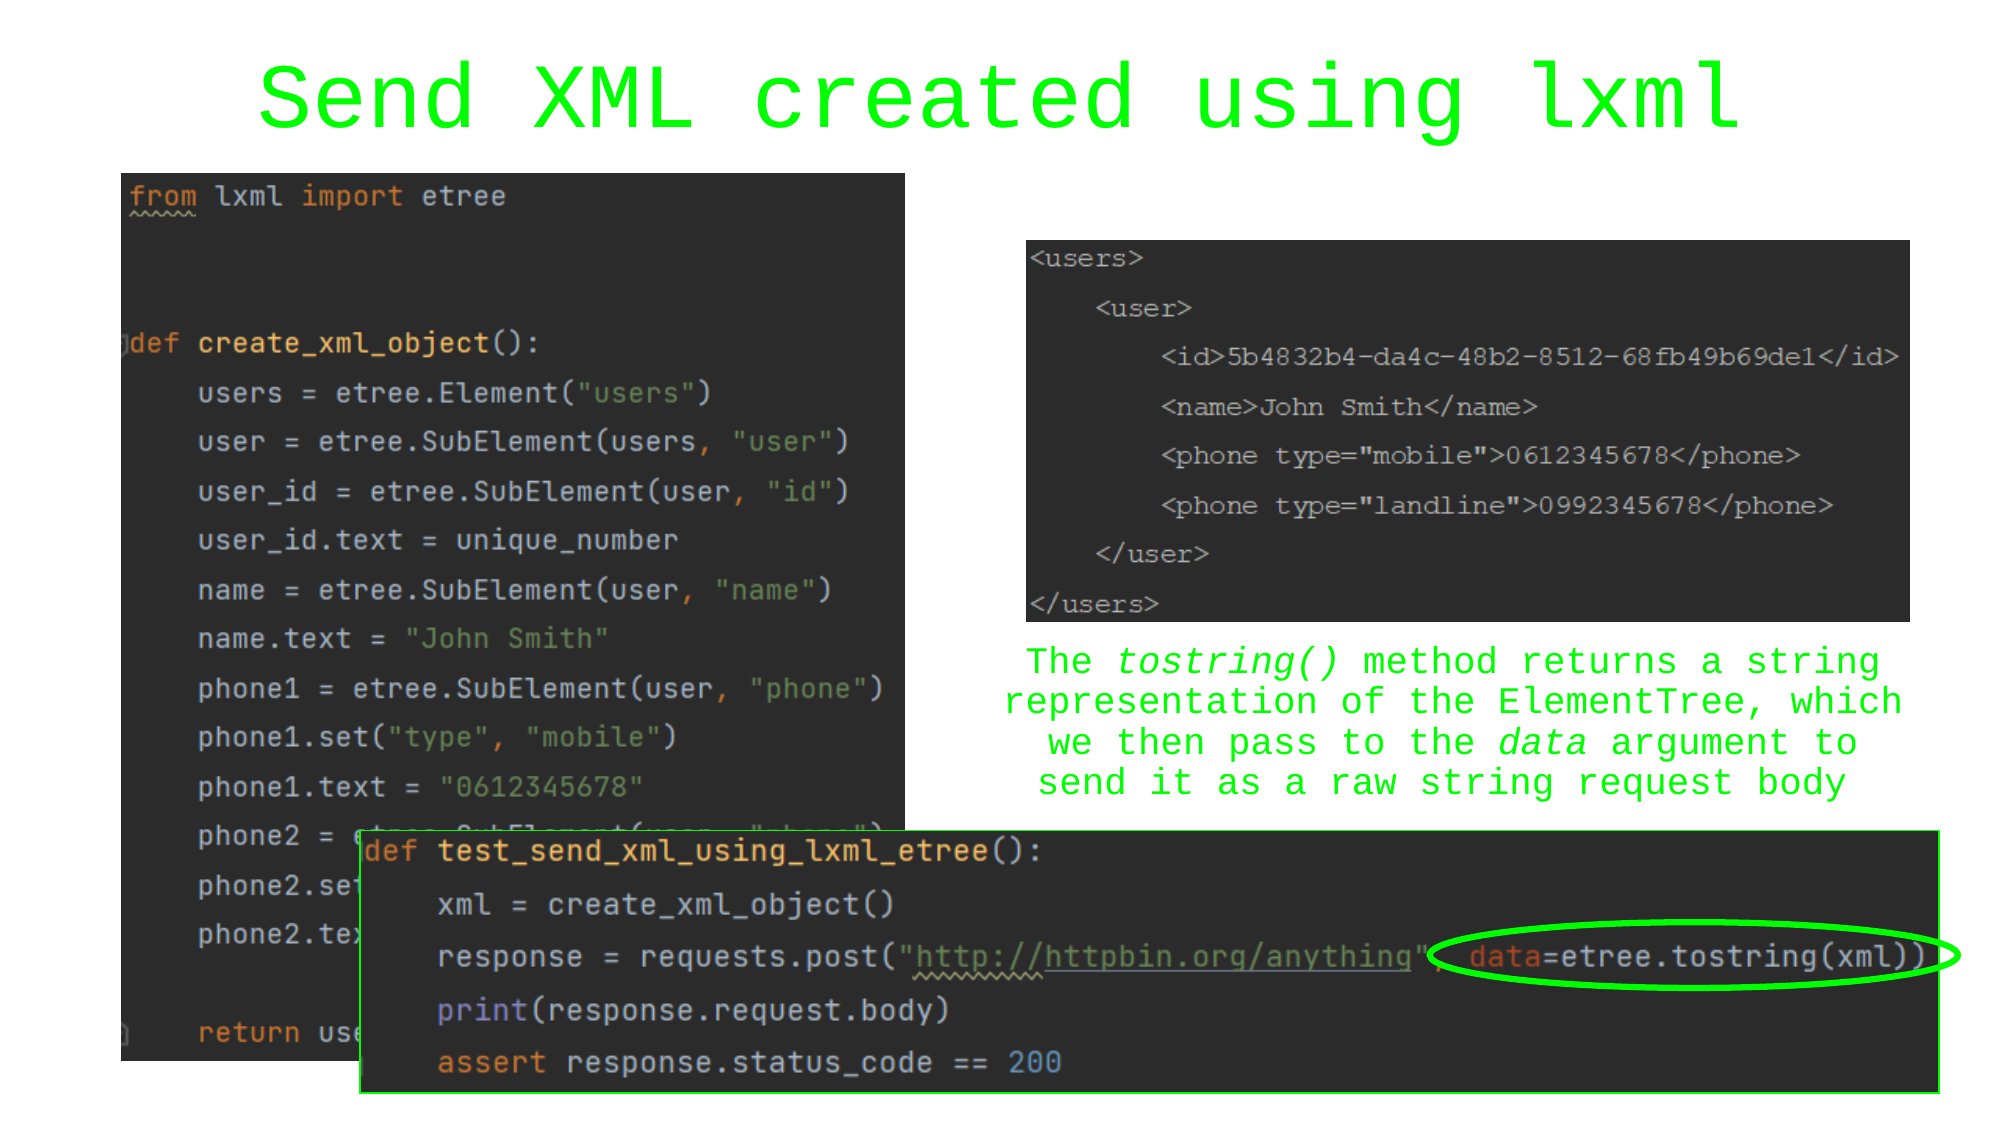

# Send XML created using lxml
The tostring() method returns a string representation of the ElementTree, which we then pass to the data argument to send it as a raw string request body